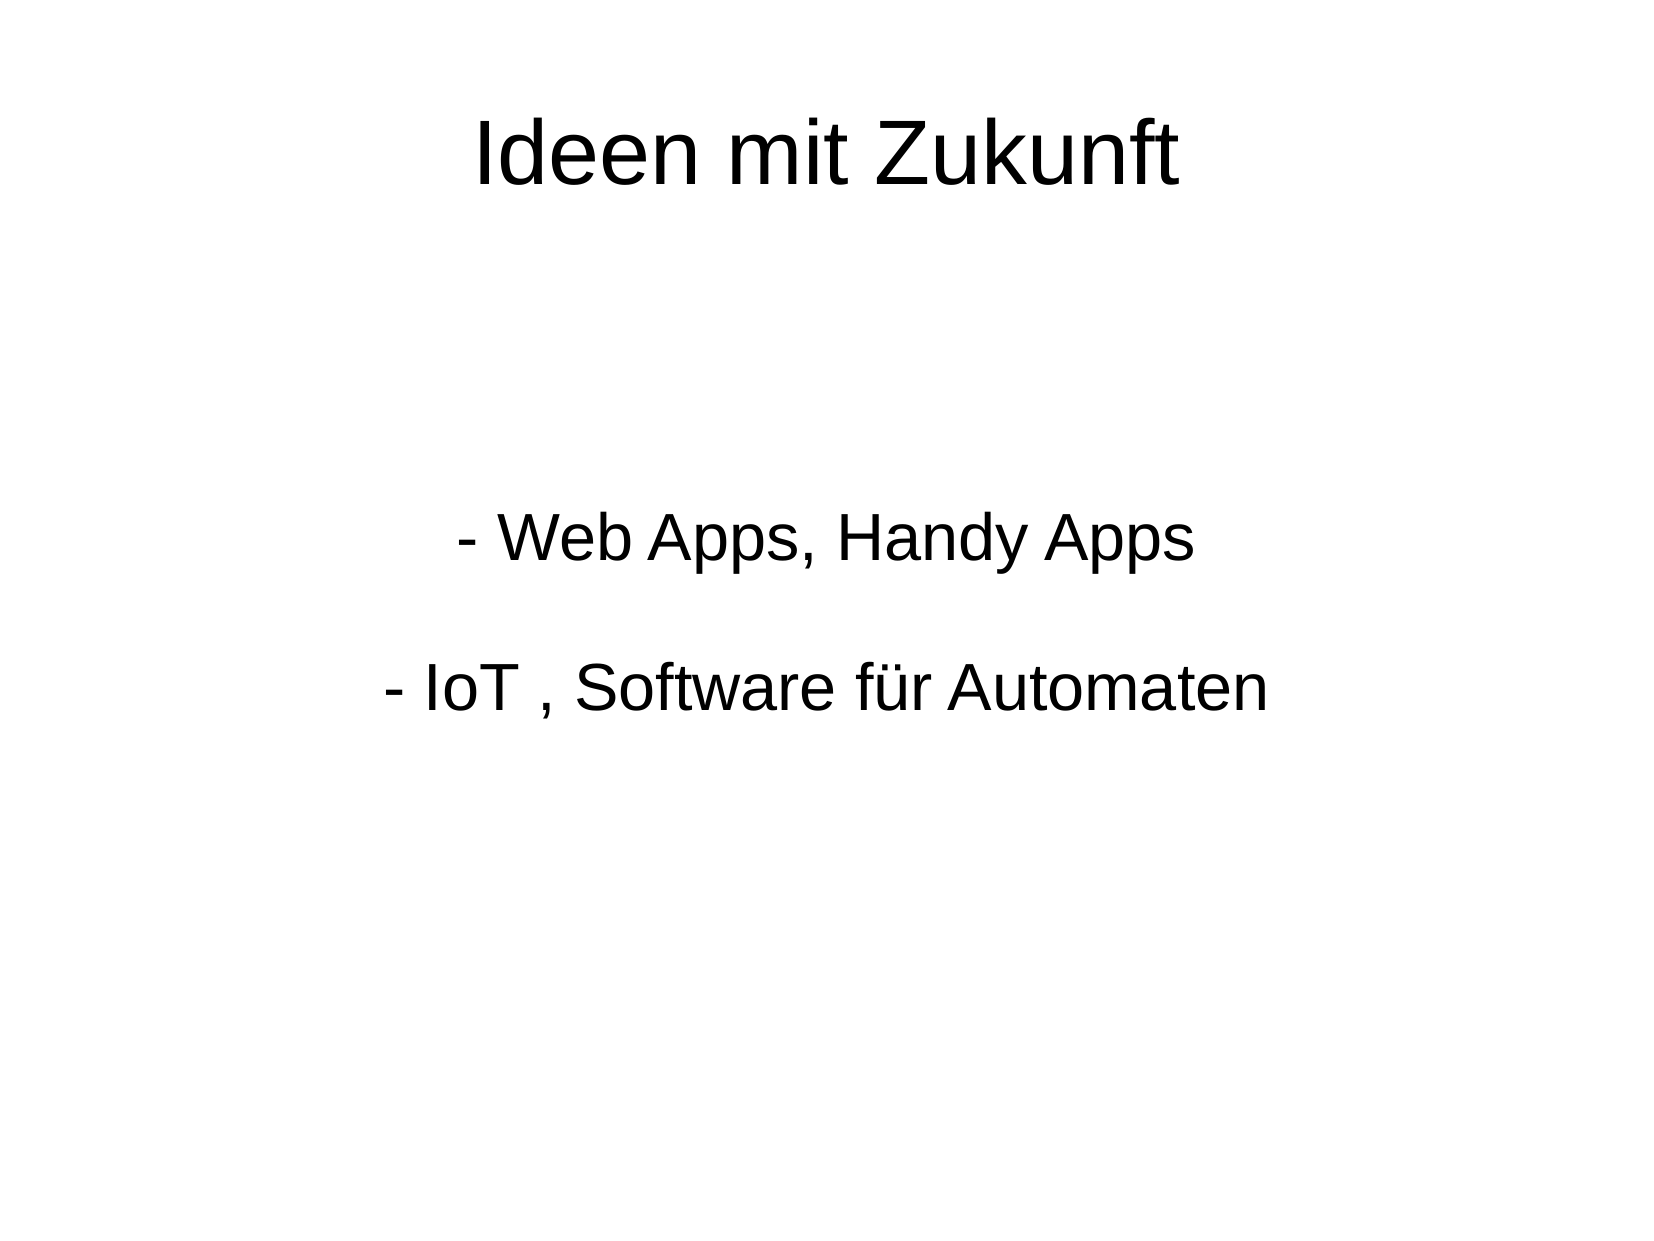

# Ideen mit Zukunft
- Web Apps, Handy Apps
- IoT , Software für Automaten